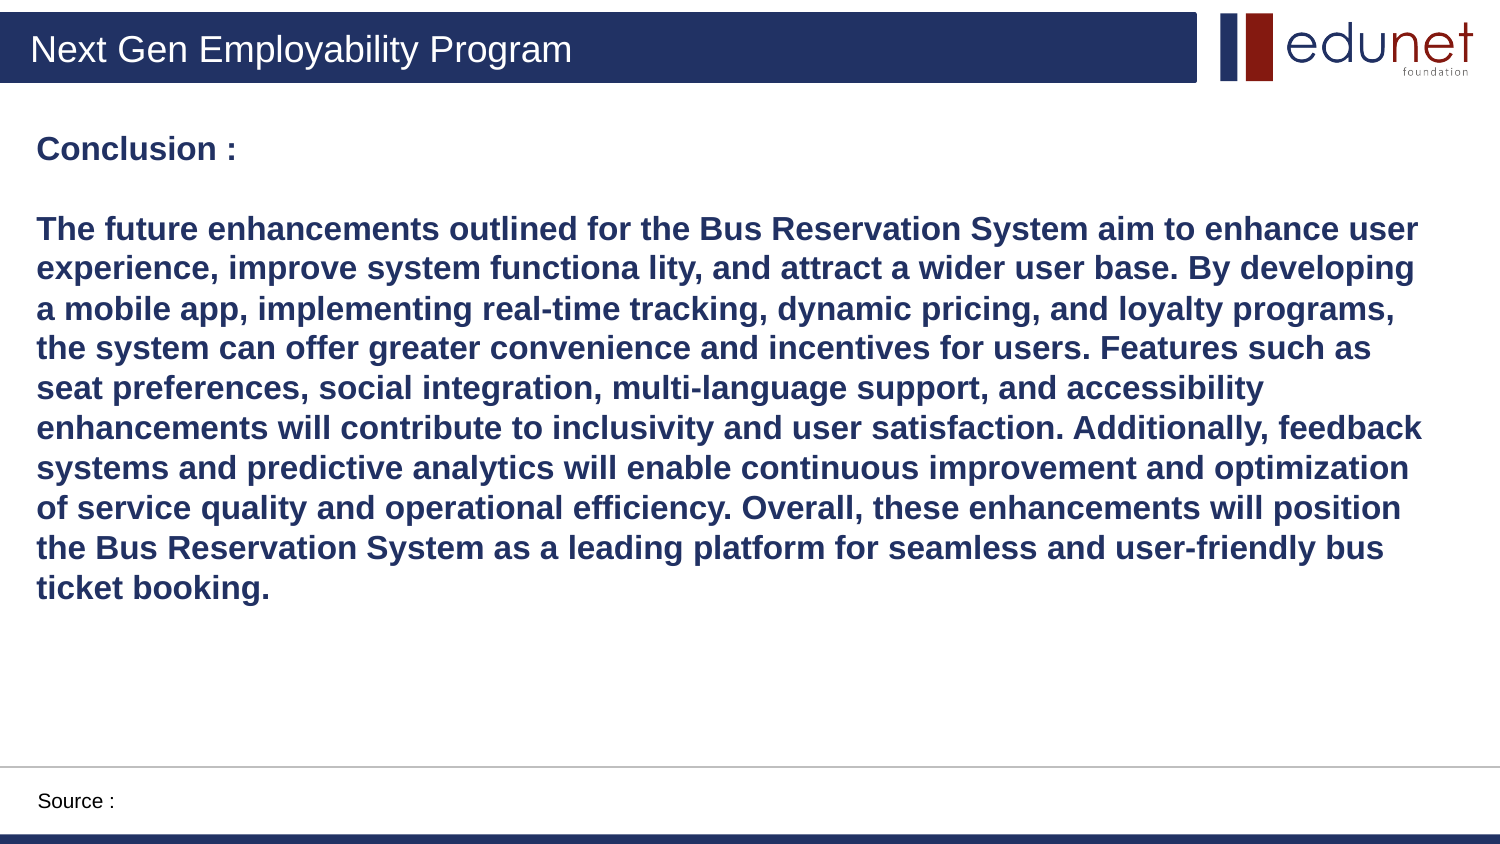

# Conclusion : The future enhancements outlined for the Bus Reservation System aim to enhance user experience, improve system functiona lity, and attract a wider user base. By developing a mobile app, implementing real-time tracking, dynamic pricing, and loyalty programs, the system can offer greater convenience and incentives for users. Features such as seat preferences, social integration, multi-language support, and accessibility enhancements will contribute to inclusivity and user satisfaction. Additionally, feedback systems and predictive analytics will enable continuous improvement and optimization of service quality and operational efficiency. Overall, these enhancements will position the Bus Reservation System as a leading platform for seamless and user-friendly bus ticket booking.
Source :